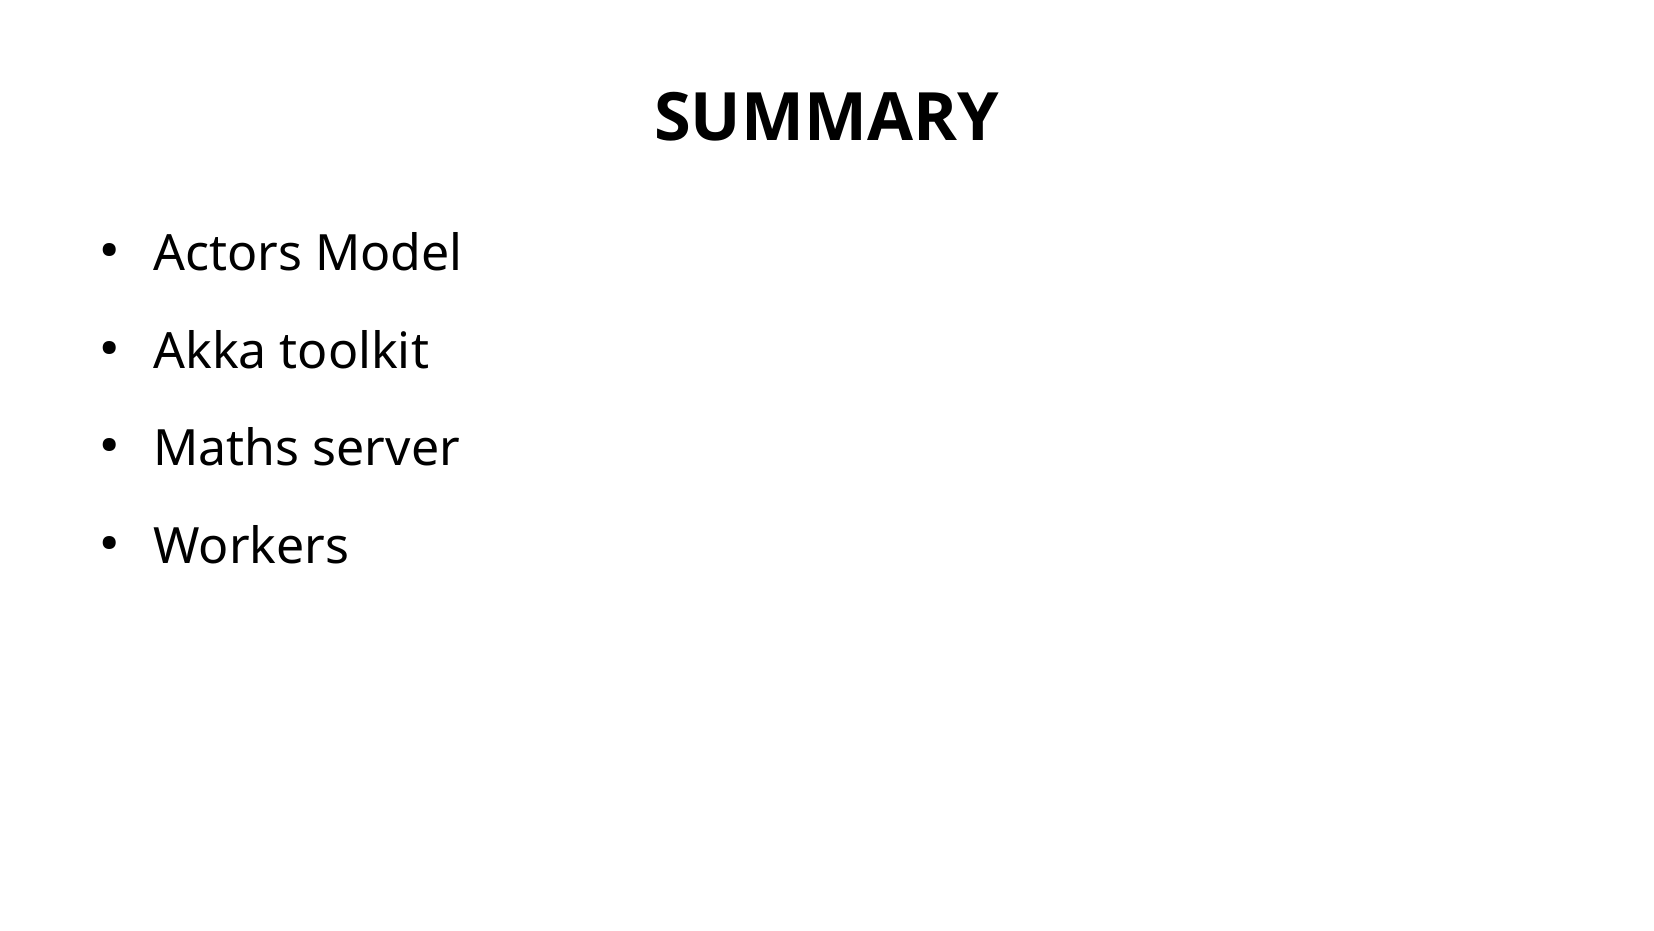

# SUMMARY
Actors Model
Akka toolkit
Maths server
Workers